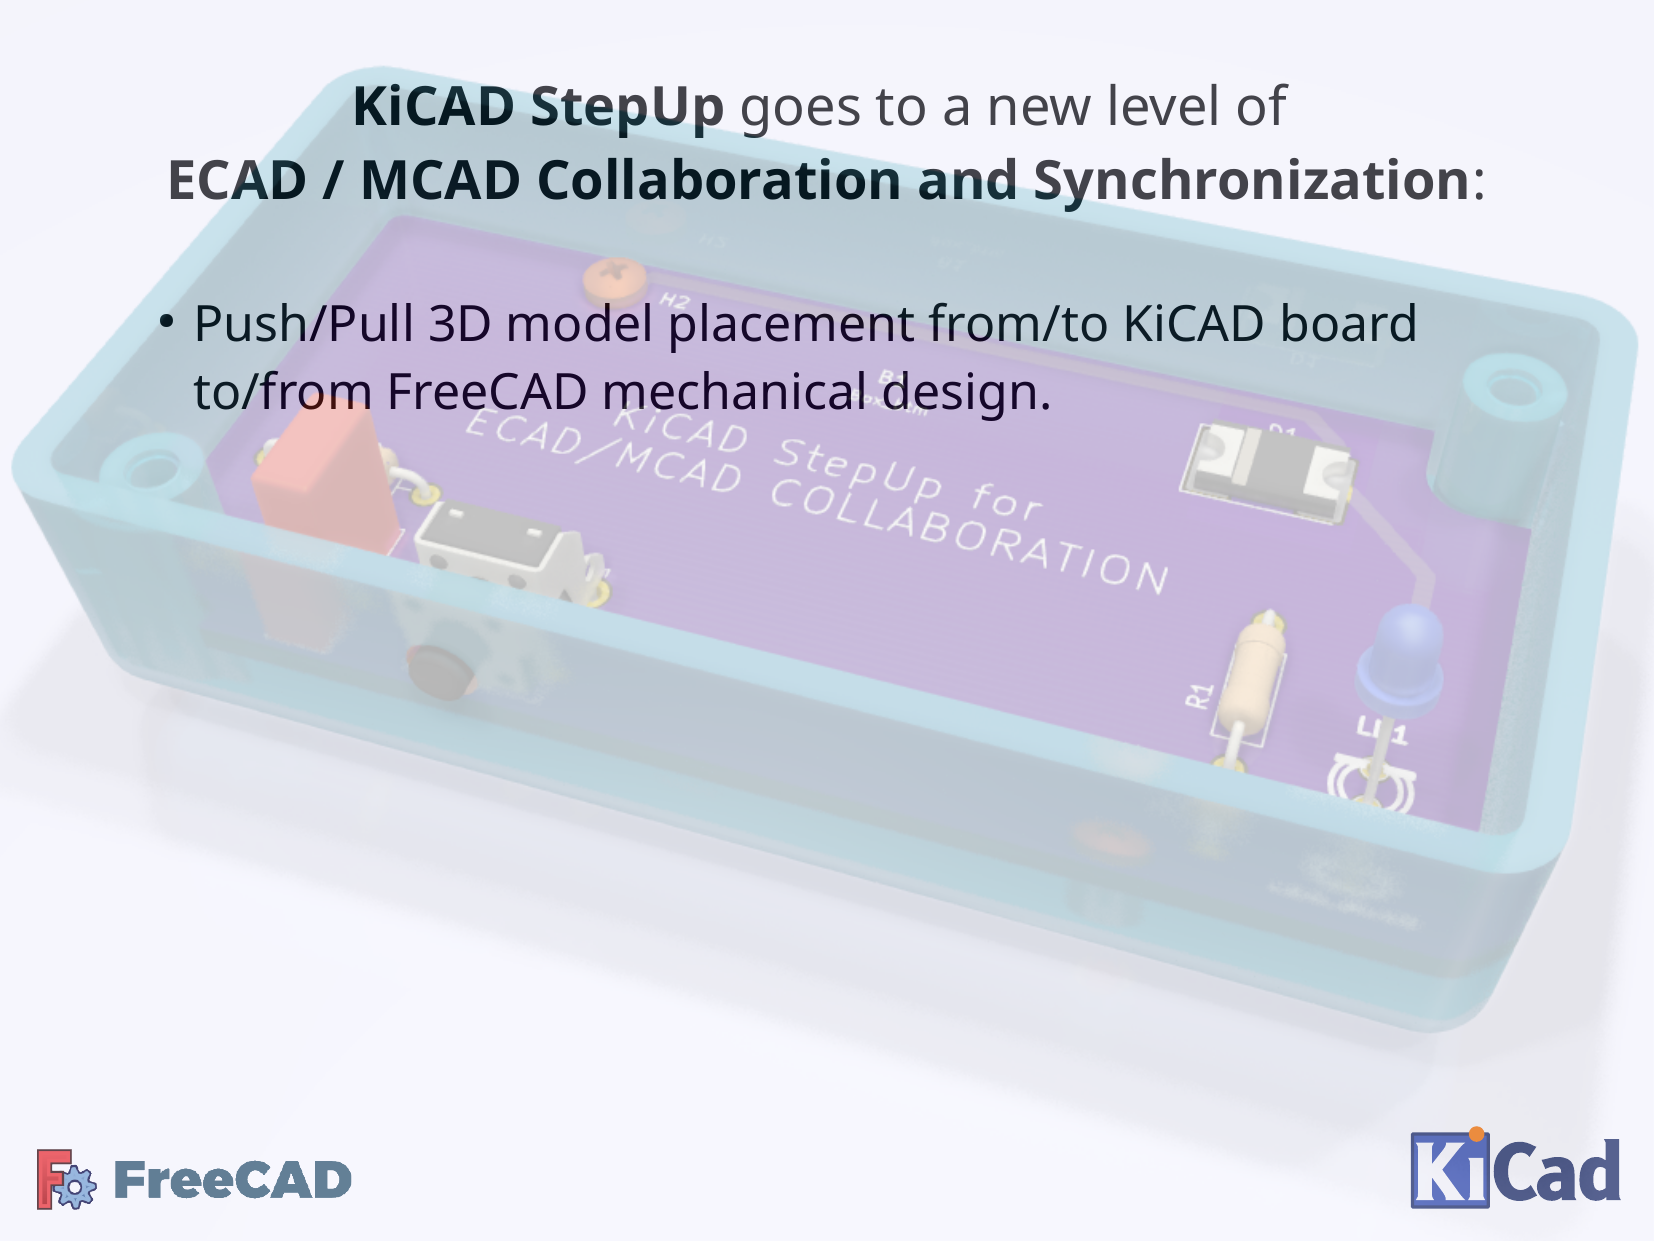

KiCAD StepUp goes to a new level of
ECAD / MCAD Collaboration and Synchronization:
# Push/Pull 3D model placement from/to KiCAD board to/from FreeCAD mechanical design.